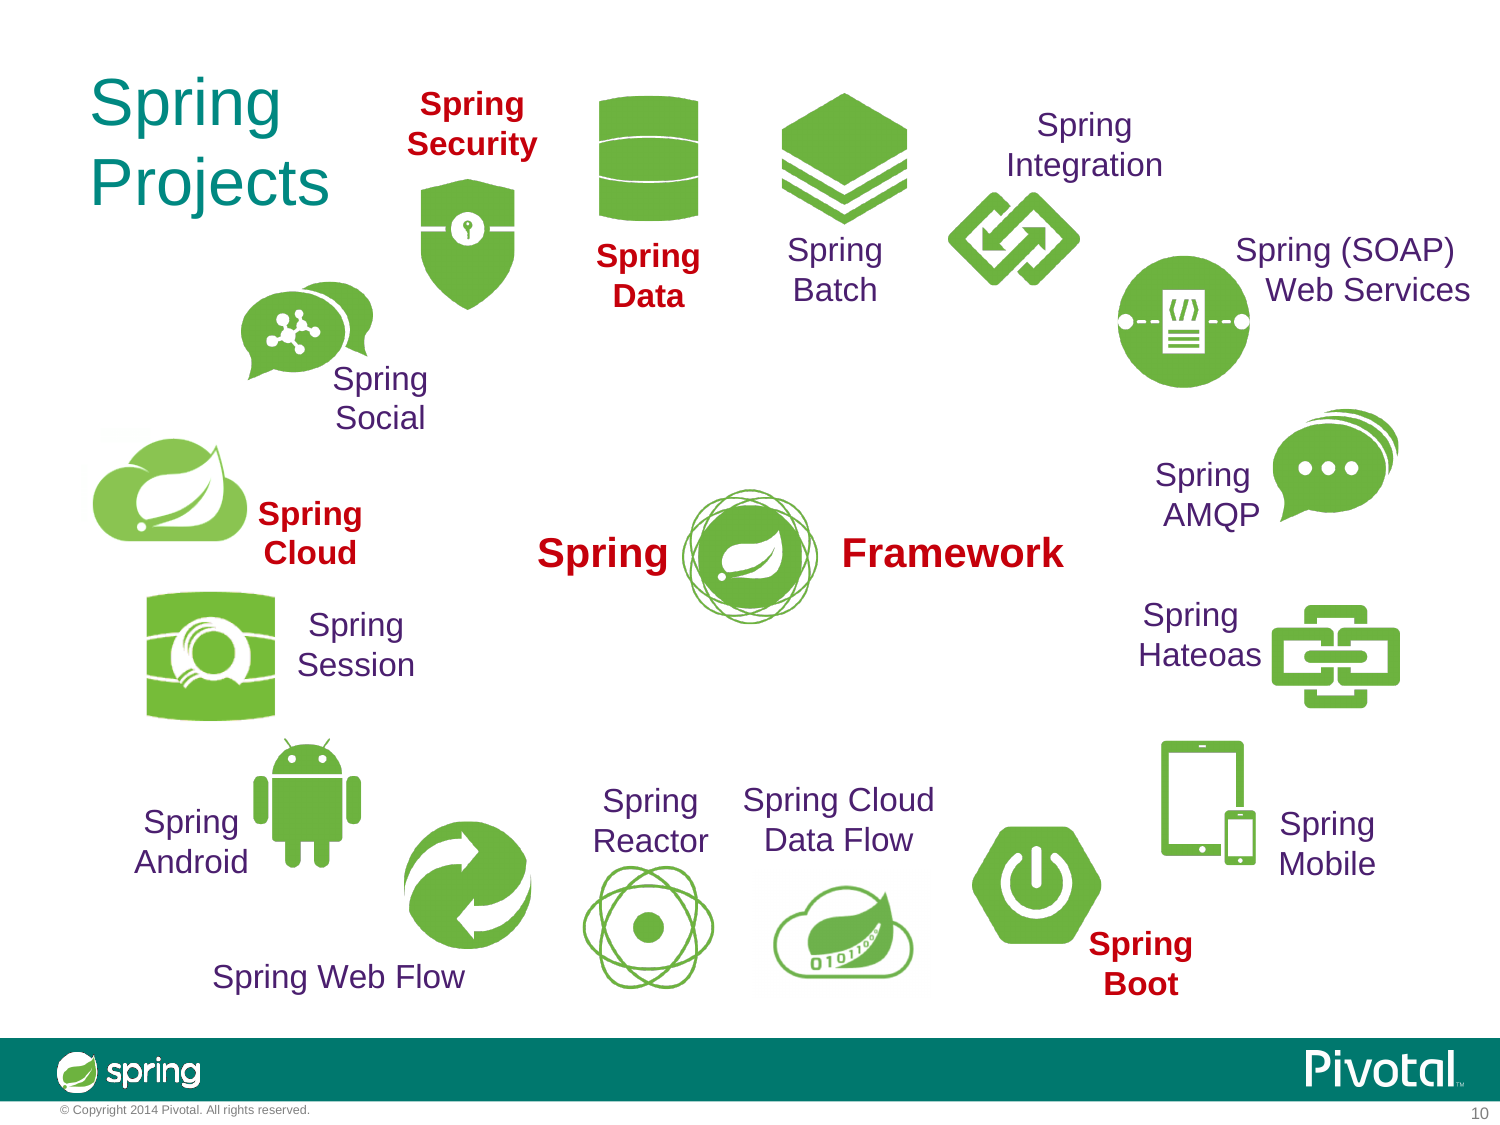

# Spring Projects
Spring
Security
Spring
Integration
Spring (SOAP)
 Web Services
Spring
Batch
Spring
Data
Spring
Social
Spring
 AMQP
Spring
Cloud
Spring Framework
Spring
 Hateoas
Spring
Session
Spring Cloud
Data Flow
Spring
Reactor
Spring
Android
Spring
Mobile
Spring
Boot
Spring Web Flow